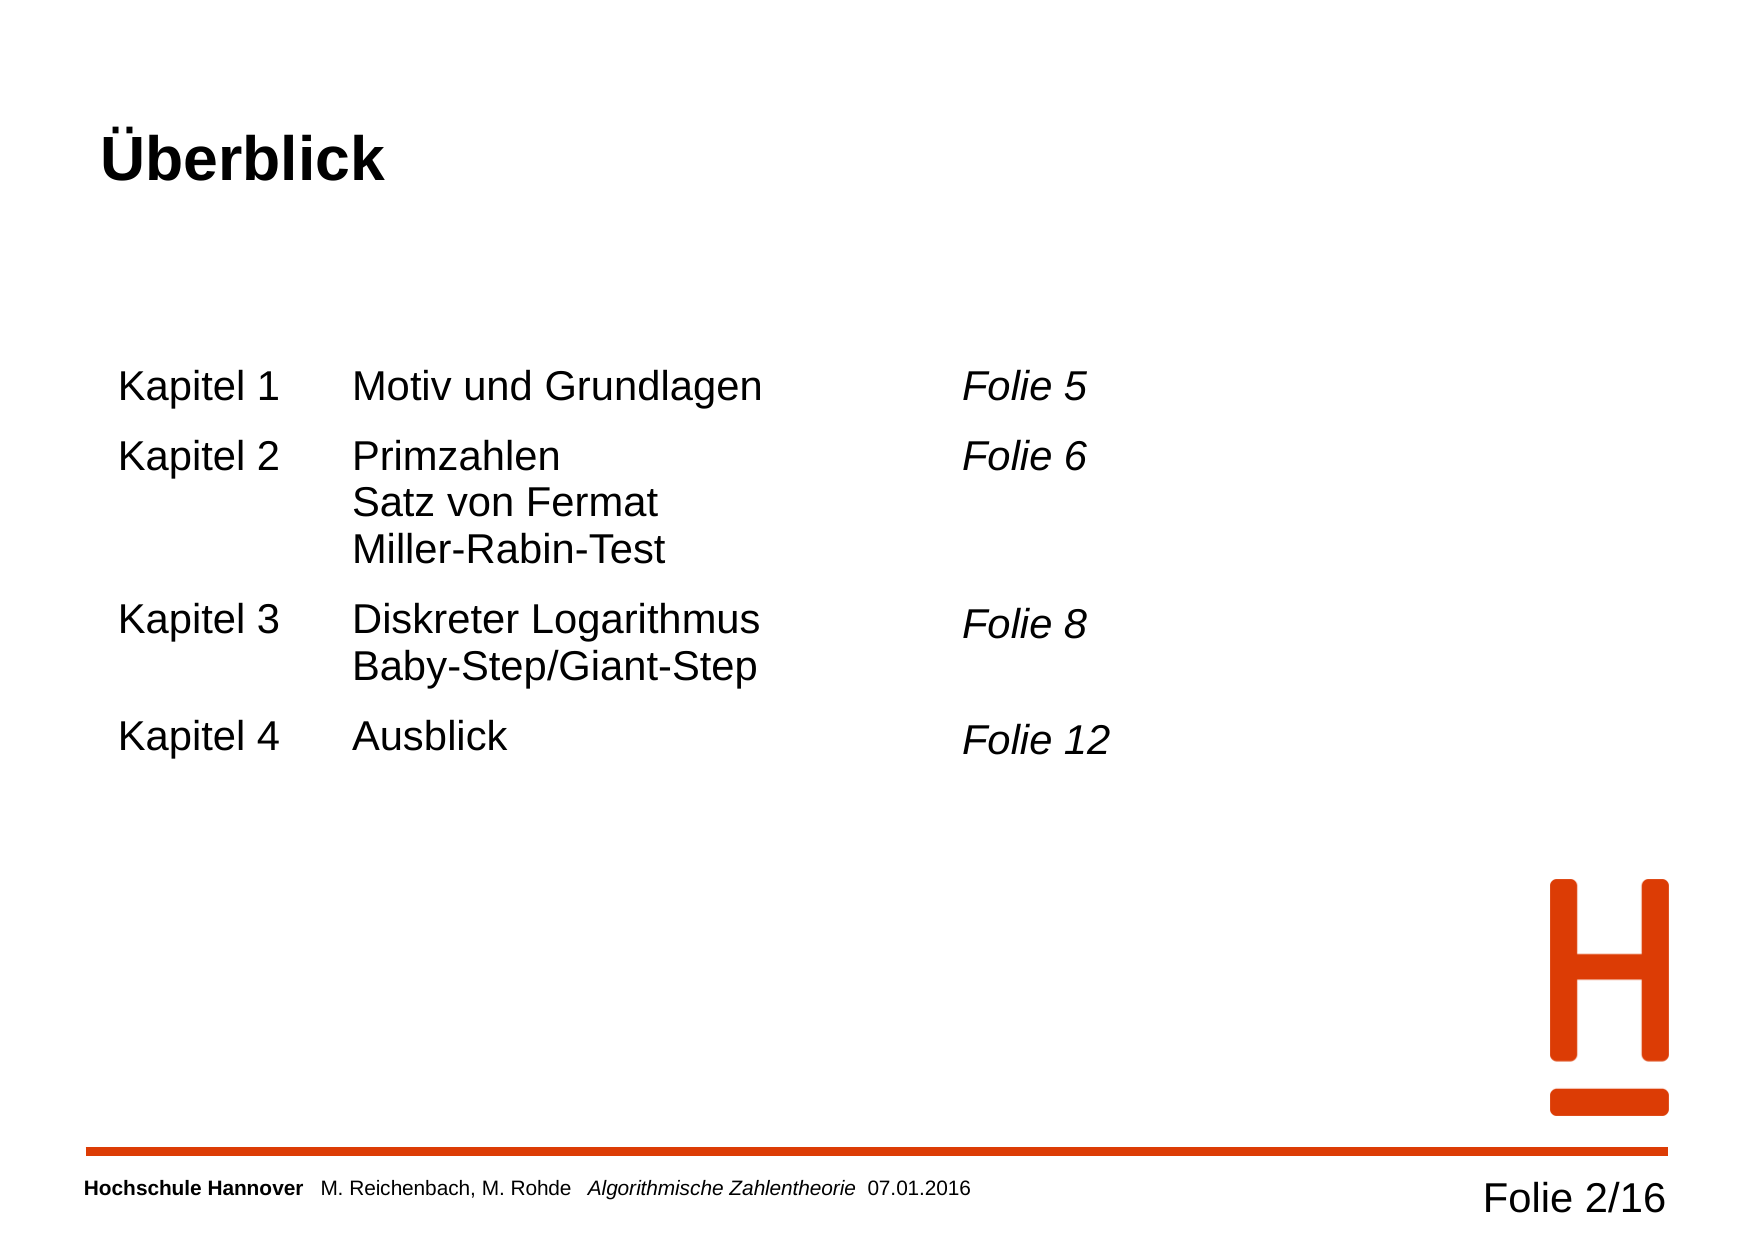

# Überblick
| Kapitel 1 | Motiv und Grundlagen | Folie 5 |
| --- | --- | --- |
| Kapitel 2 | Primzahlen Satz von Fermat Miller-Rabin-Test | Folie 6 |
| Kapitel 3 | Diskreter Logarithmus Baby-Step/Giant-Step | Folie 8 |
| Kapitel 4 | Ausblick | Folie 12 |
2